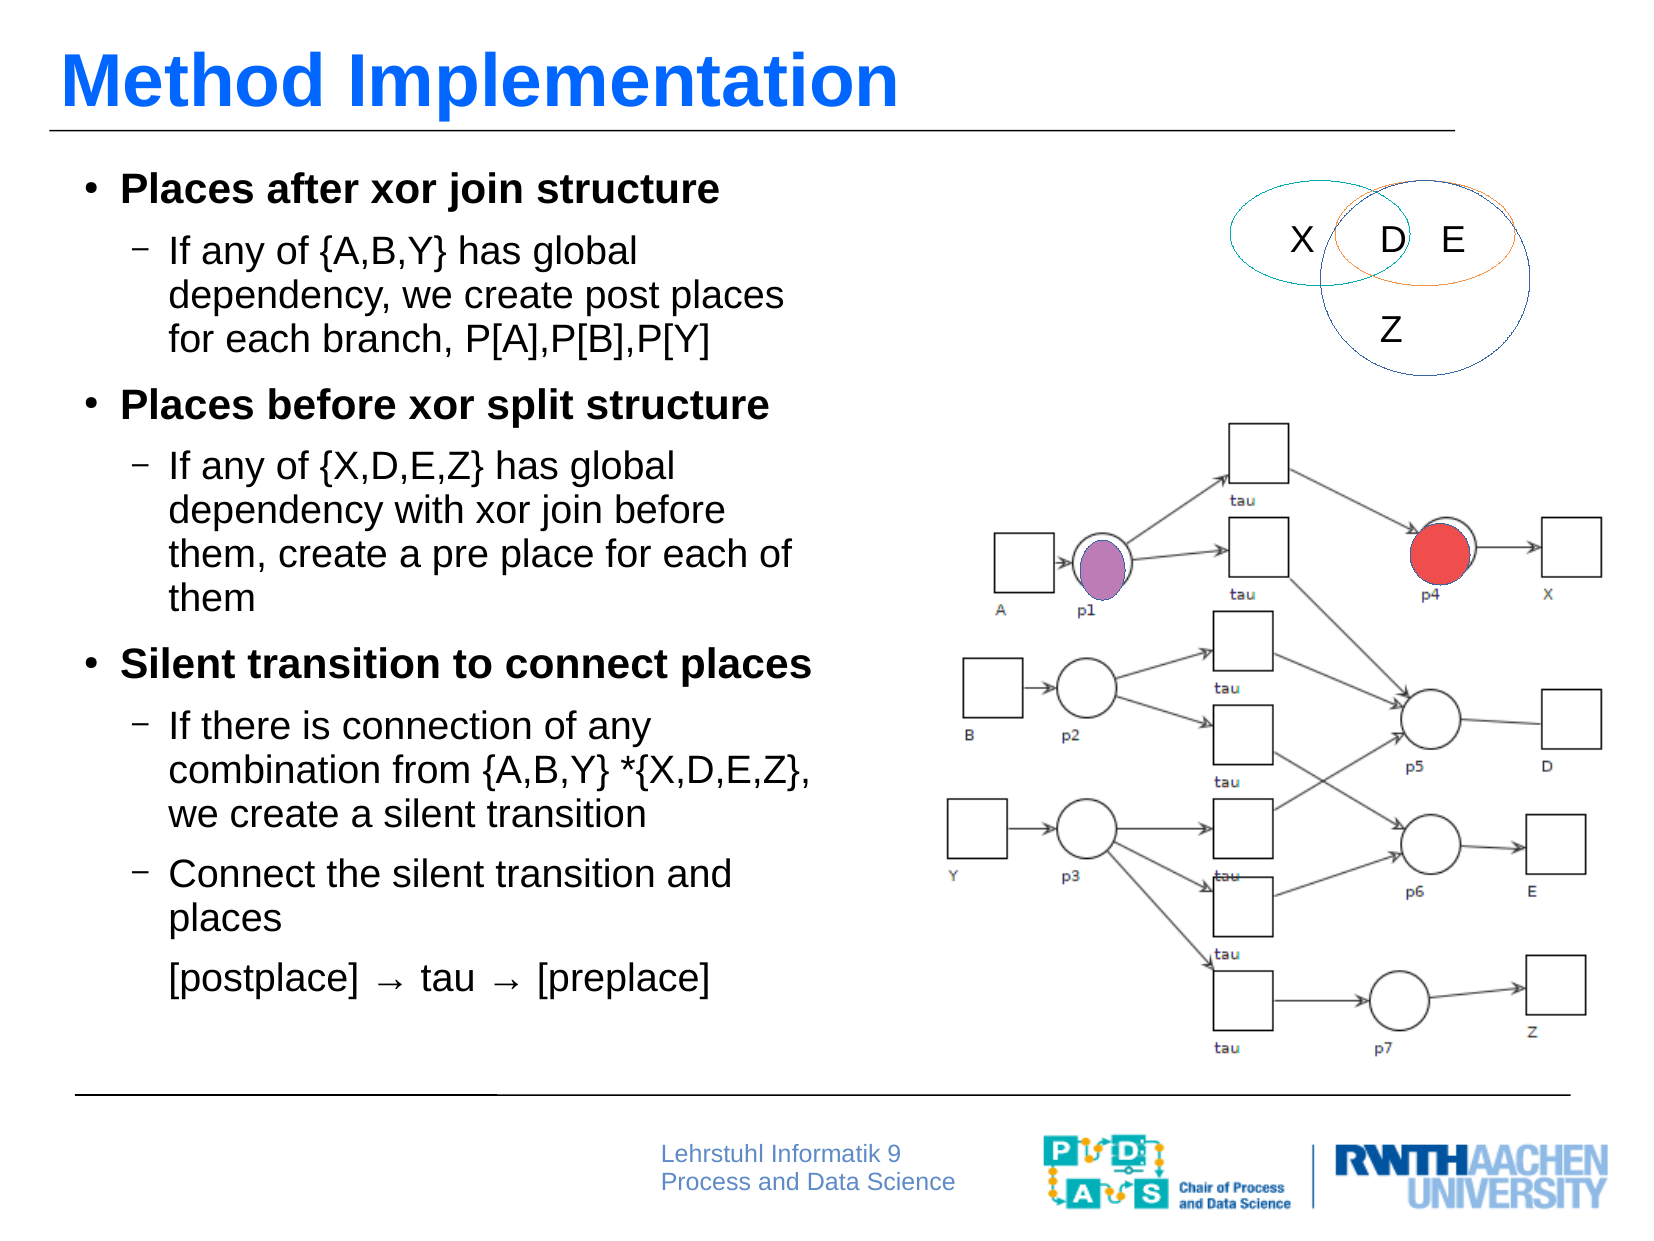

# Method Implementation
Places after xor join structure
If any of {A,B,Y} has global dependency, we create post places for each branch, P[A],P[B],P[Y]
Places before xor split structure
If any of {X,D,E,Z} has global dependency with xor join before them, create a pre place for each of them
Silent transition to connect places
If there is connection of any combination from {A,B,Y} *{X,D,E,Z}, we create a silent transition
Connect the silent transition and places
[postplace] → tau → [preplace]
X
D
E
Z